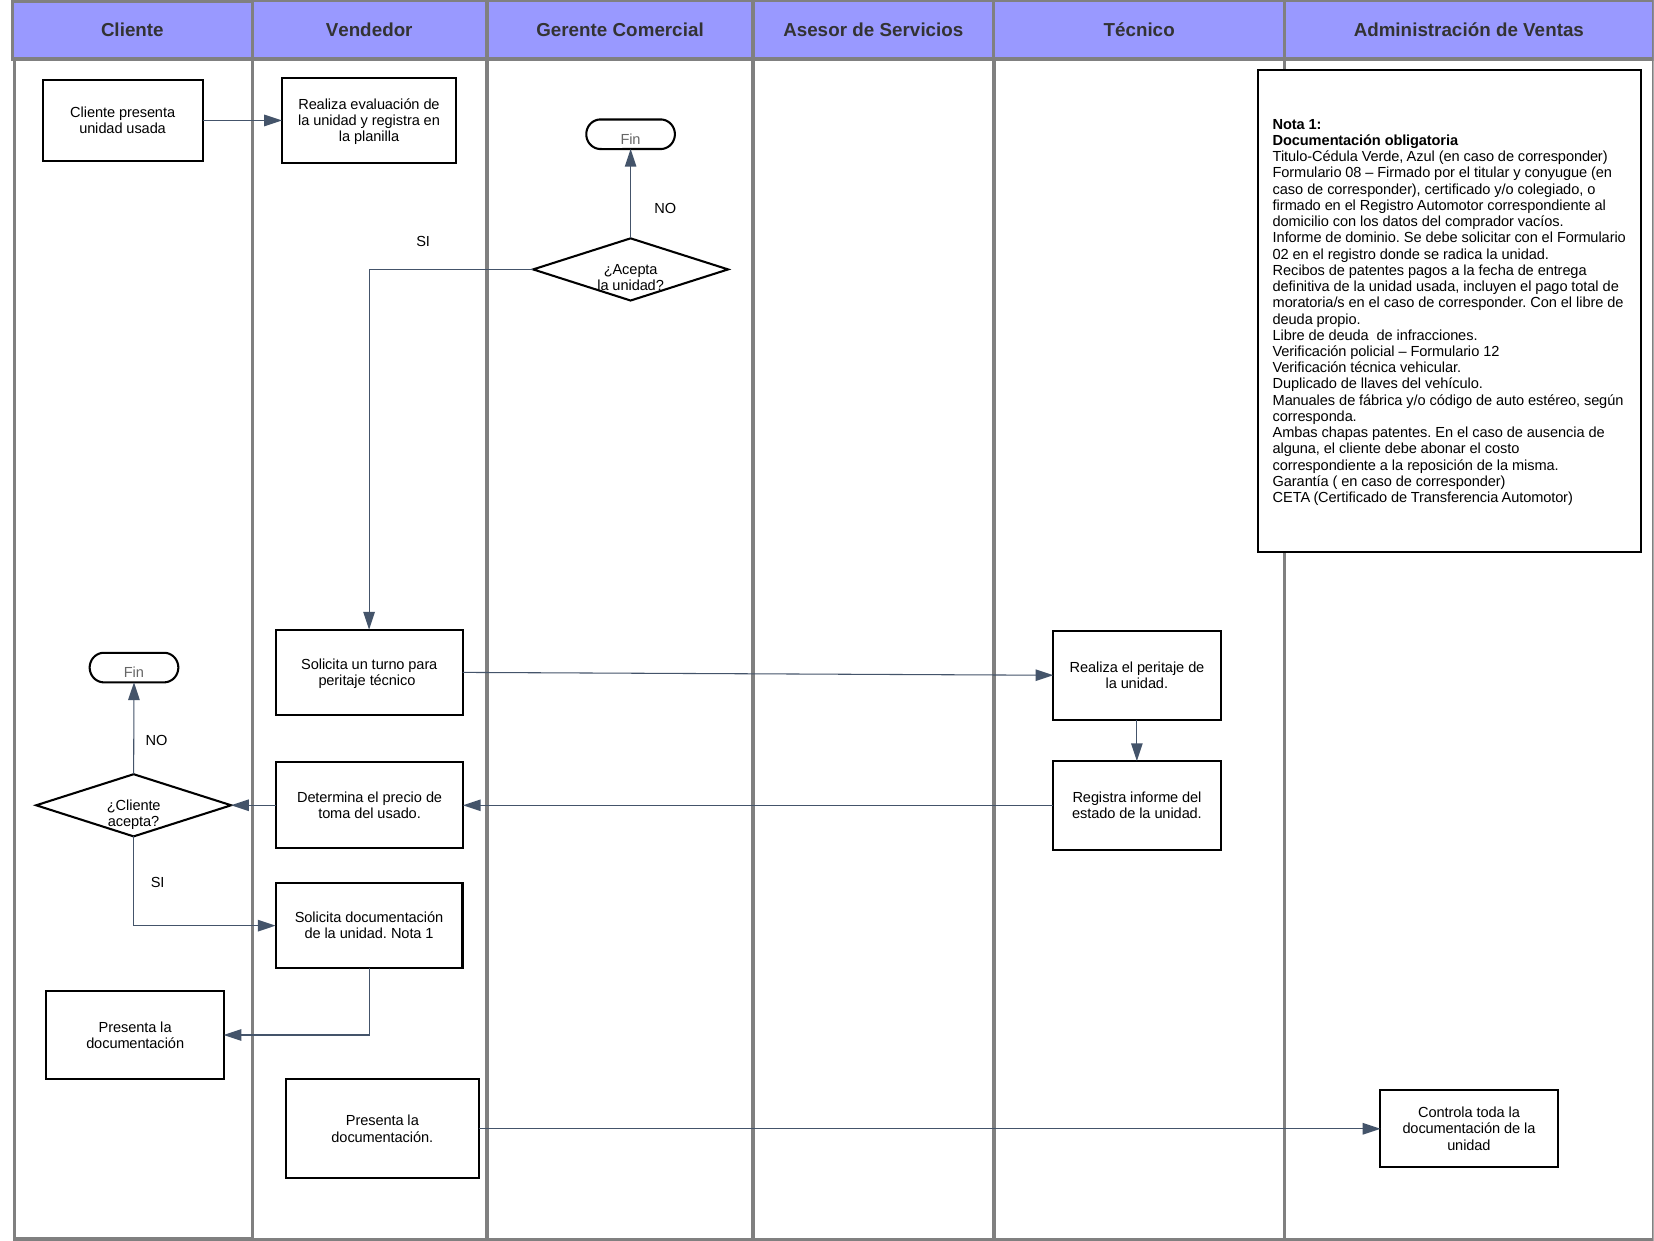

Administración de Ventas
Vendedor
Gerente Comercial
Asesor de Servicios
Técnico
Cliente
Nota 1:
Documentación obligatoria
Titulo-Cédula Verde, Azul (en caso de corresponder)
Formulario 08 – Firmado por el titular y conyugue (en caso de corresponder), certificado y/o colegiado, o firmado en el Registro Automotor correspondiente al domicilio con los datos del comprador vacíos.
Informe de dominio. Se debe solicitar con el Formulario 02 en el registro donde se radica la unidad.
Recibos de patentes pagos a la fecha de entrega definitiva de la unidad usada, incluyen el pago total de moratoria/s en el caso de corresponder. Con el libre de deuda propio.
Libre de deuda de infracciones.
Verificación policial – Formulario 12
Verificación técnica vehicular.
Duplicado de llaves del vehículo.
Manuales de fábrica y/o código de auto estéreo, según corresponda.
Ambas chapas patentes. En el caso de ausencia de alguna, el cliente debe abonar el costo correspondiente a la reposición de la misma.
Garantía ( en caso de corresponder)
CETA (Certificado de Transferencia Automotor)
Realiza evaluación de la unidad y registra en la planilla
Cliente presenta unidad usada
Fin
NO
SI
¿Acepta la unidad?
Solicita un turno para peritaje técnico
Realiza el peritaje de la unidad.
Fin
NO
Registra informe del estado de la unidad.
Determina el precio de toma del usado.
¿Cliente acepta?
SI
Solicita documentación de la unidad. Nota 1
Presenta la documentación
Presenta la documentación.
Controla toda la documentación de la unidad